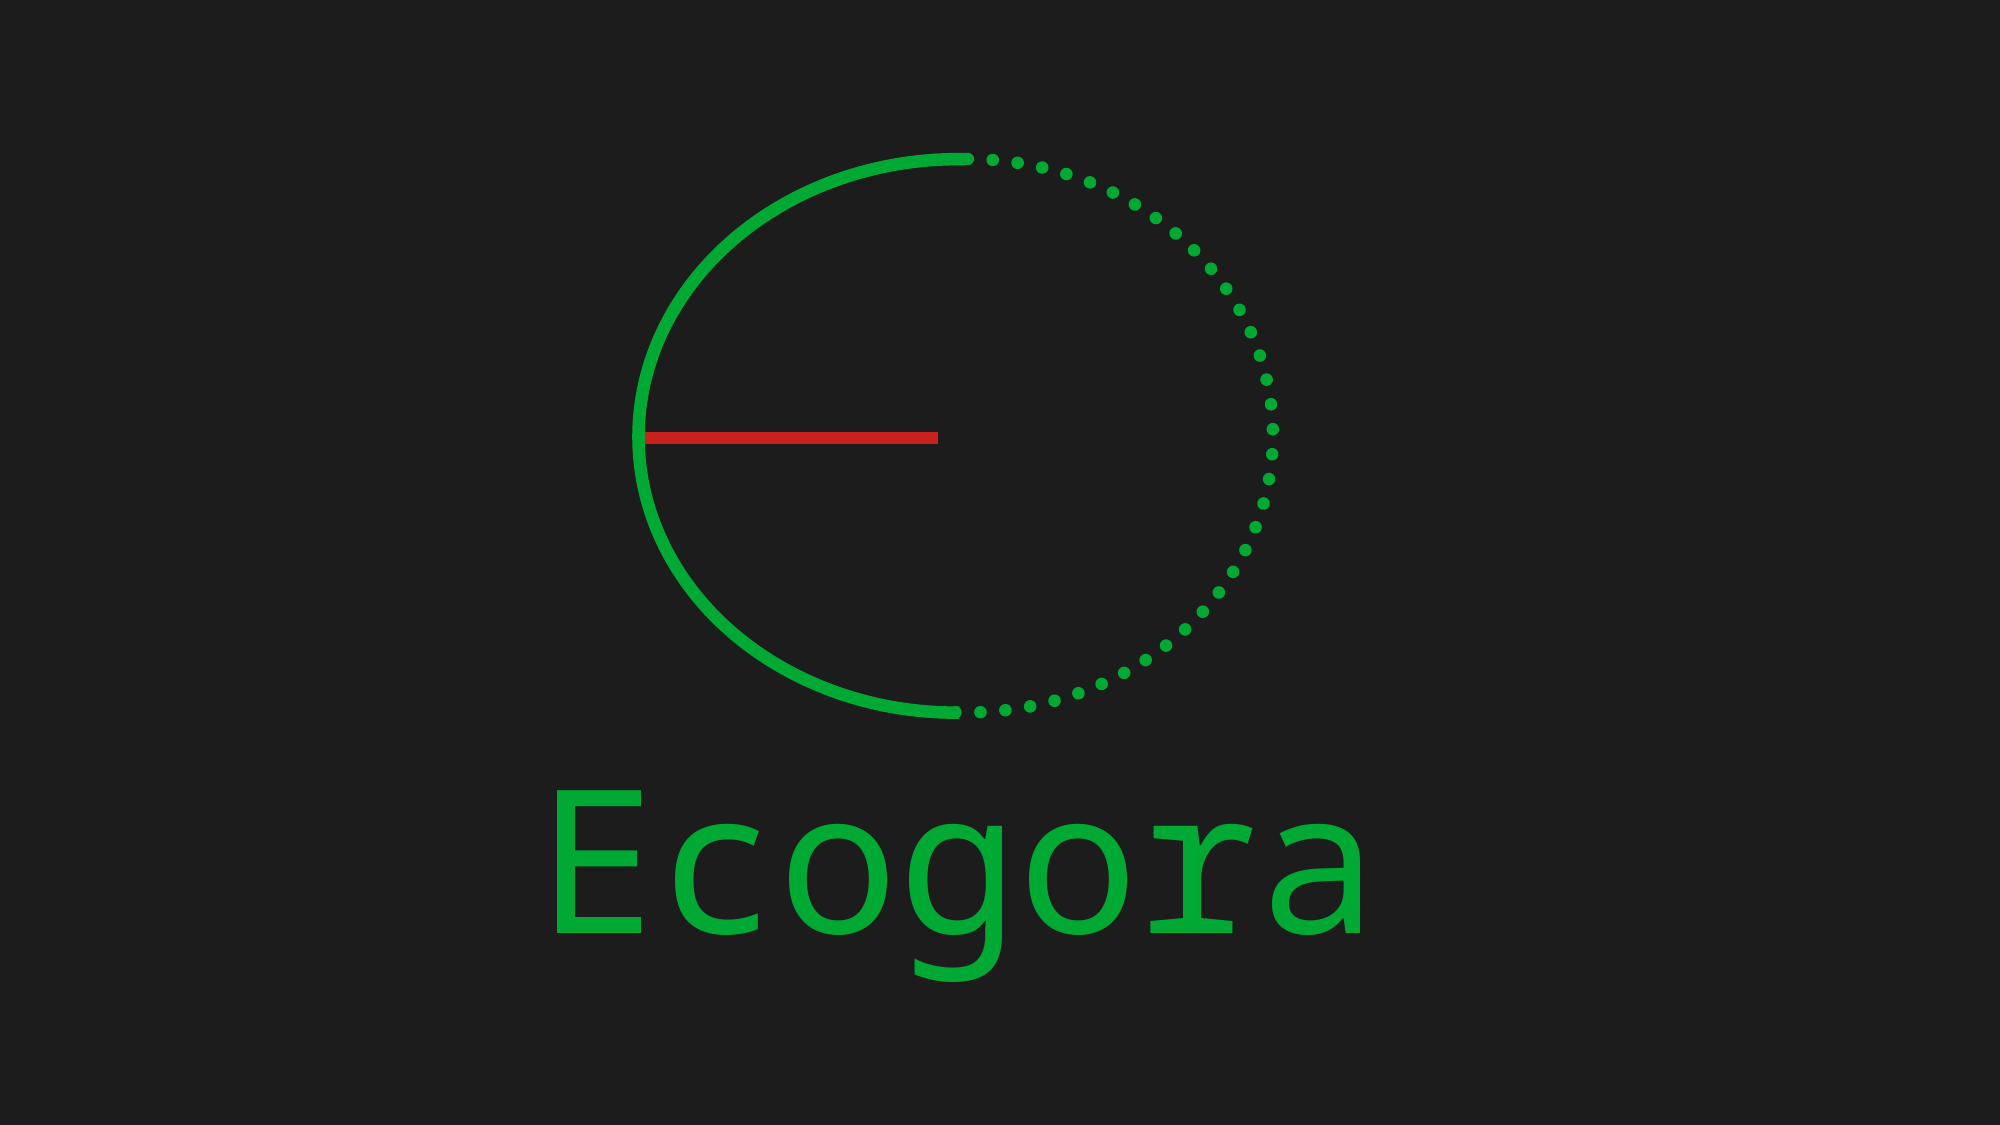

Ecogora
[# Alexandre Mascarenhas - University of Tsukuba 2022]
1